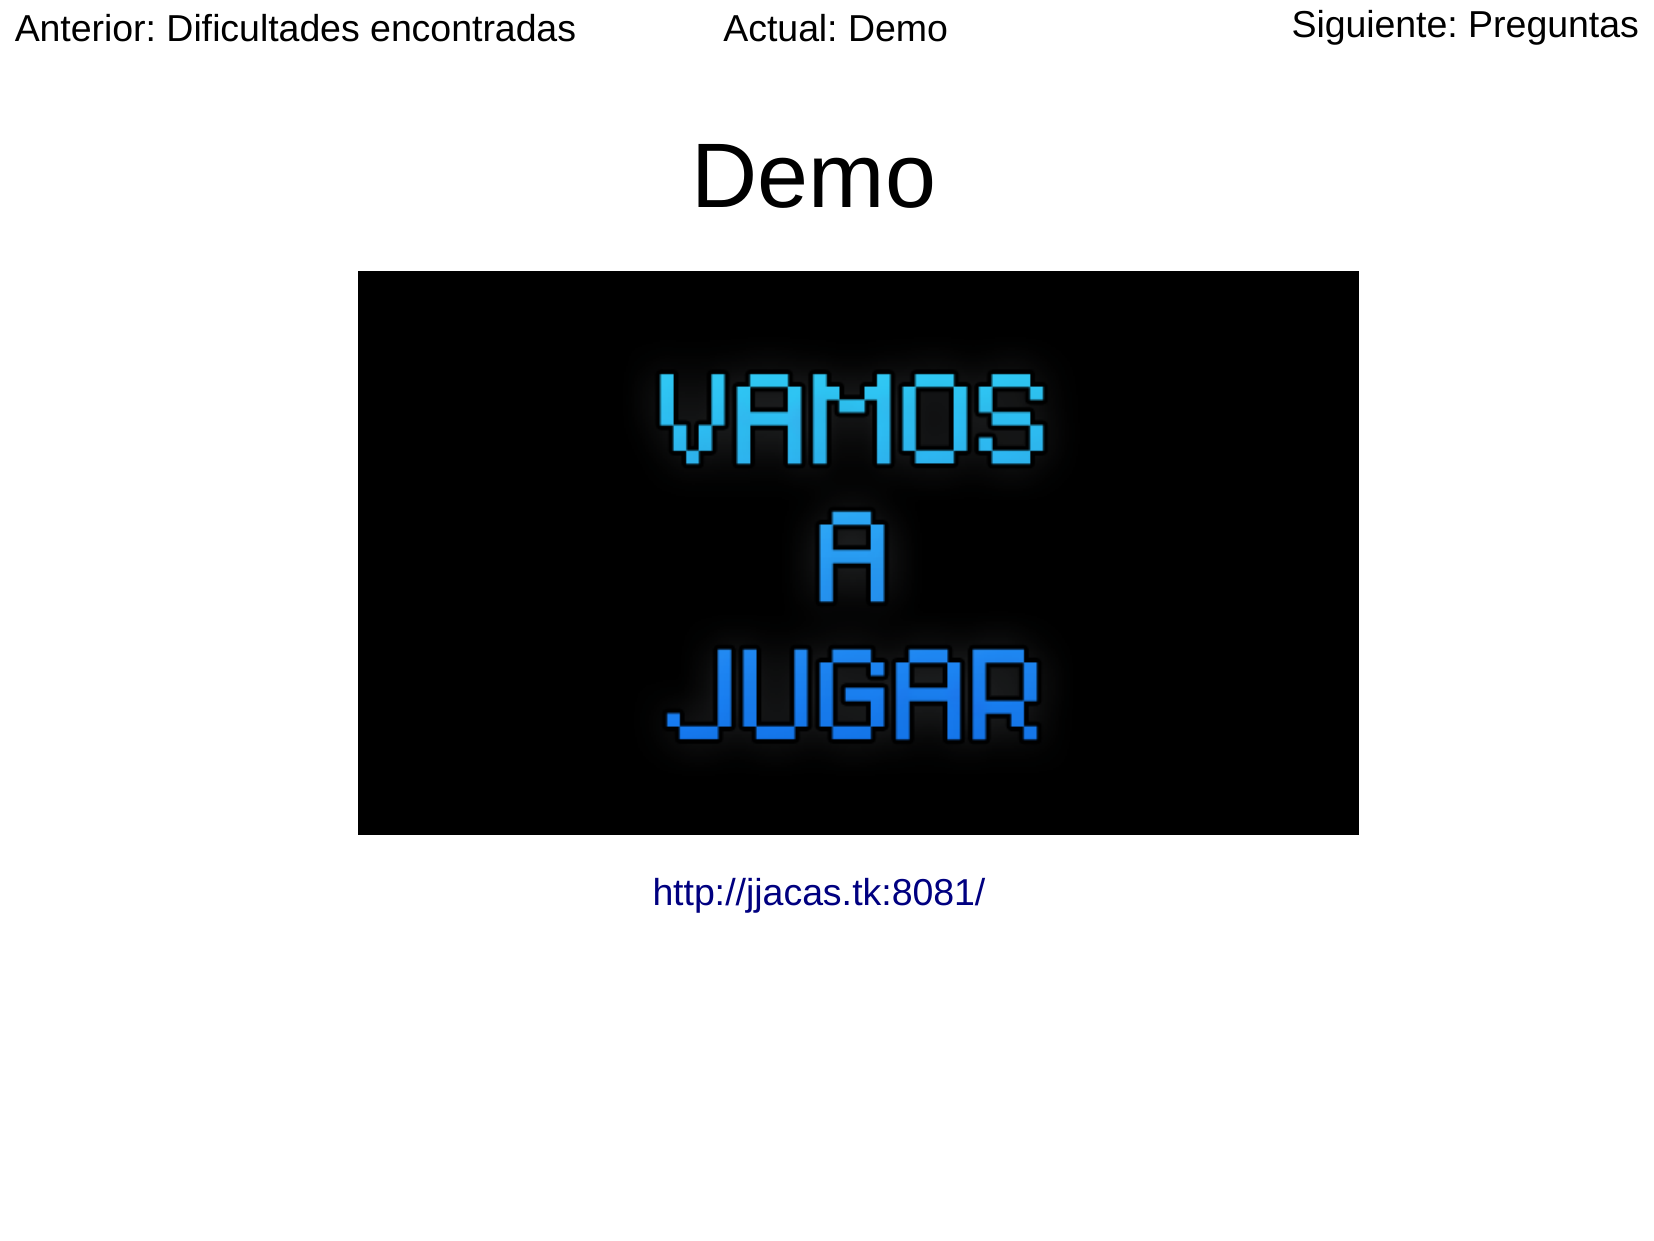

Anterior: Dificultades encontradas
Actual: Demo
Siguiente: Preguntas
# Demo
http://jjacas.tk:8081/